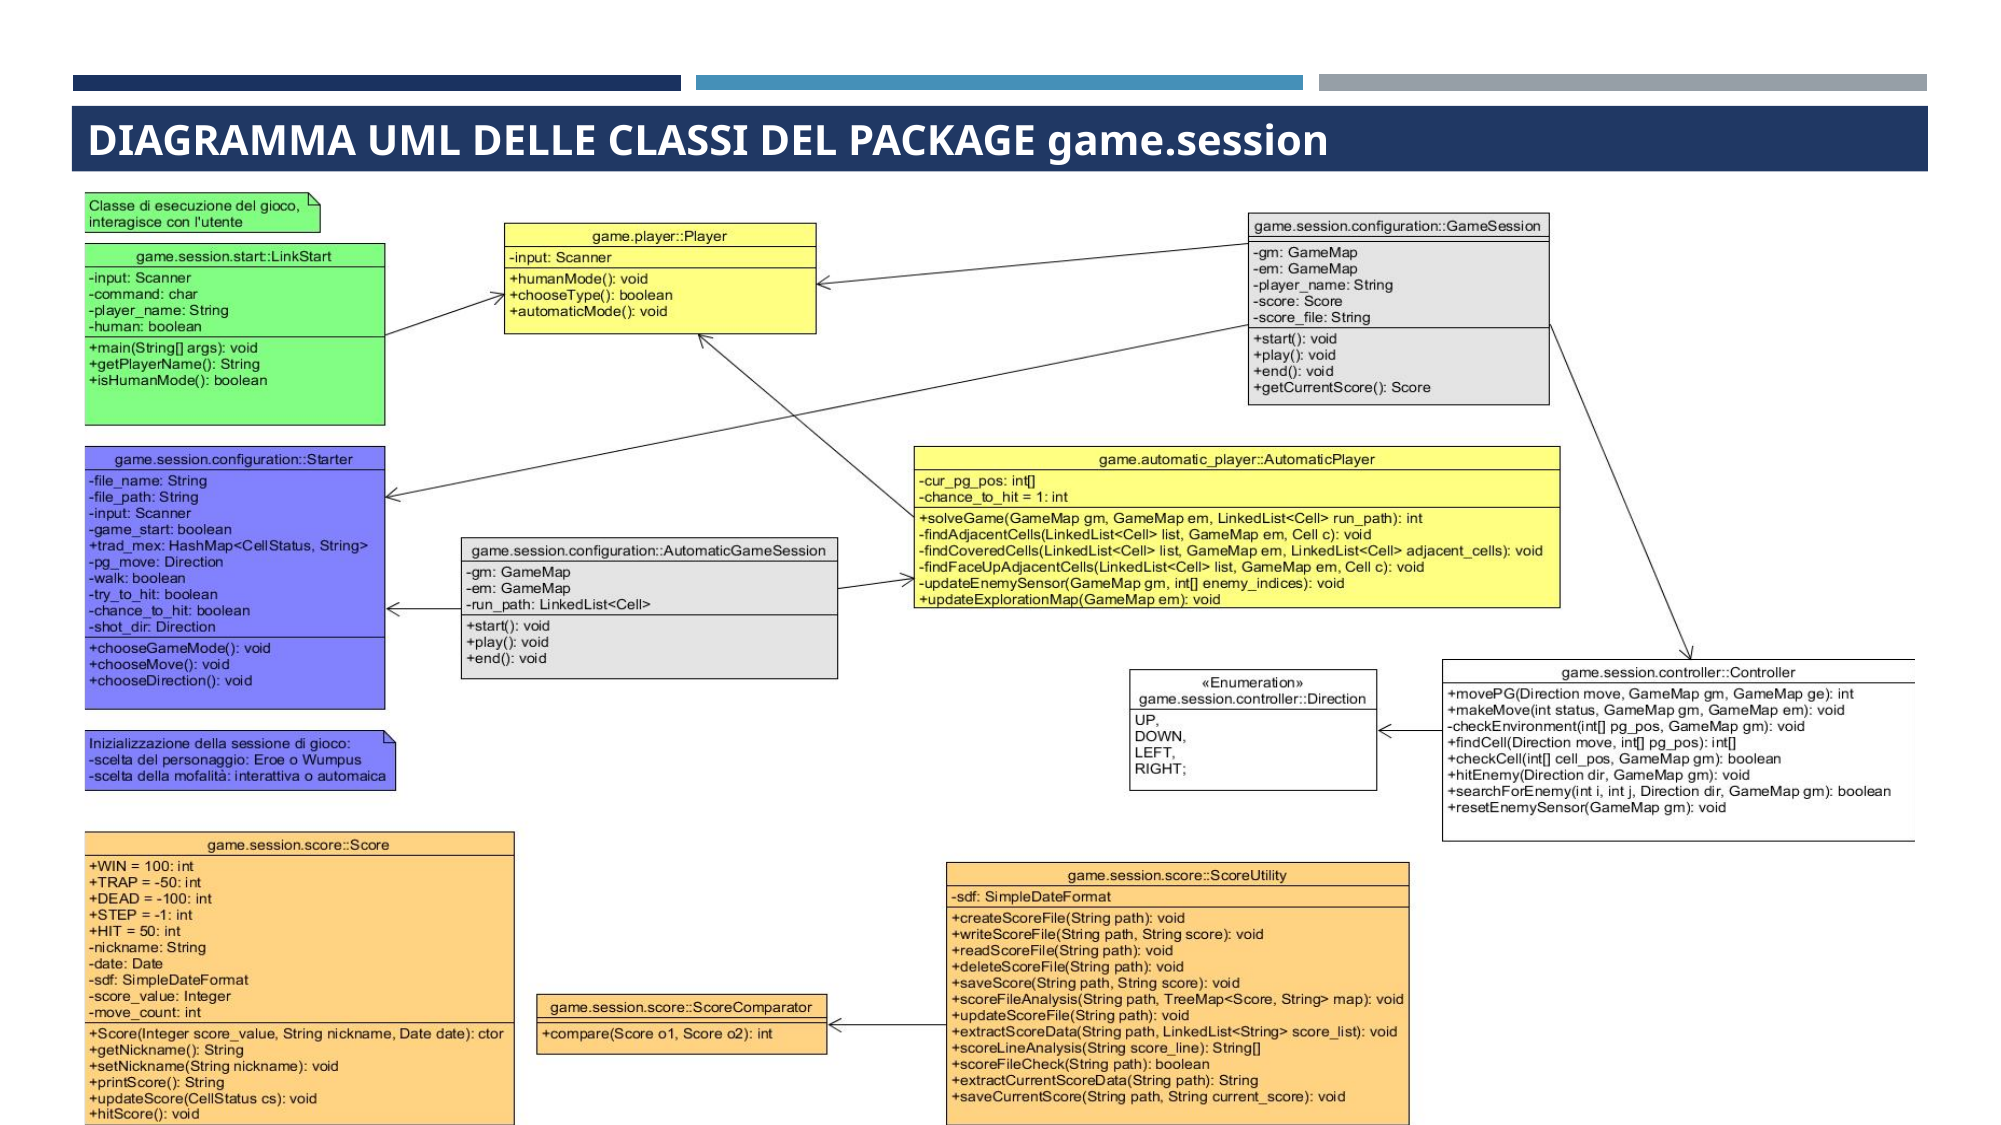

DIAGRAMMA UML DELLE CLASSI DEL PACKAGE game.session